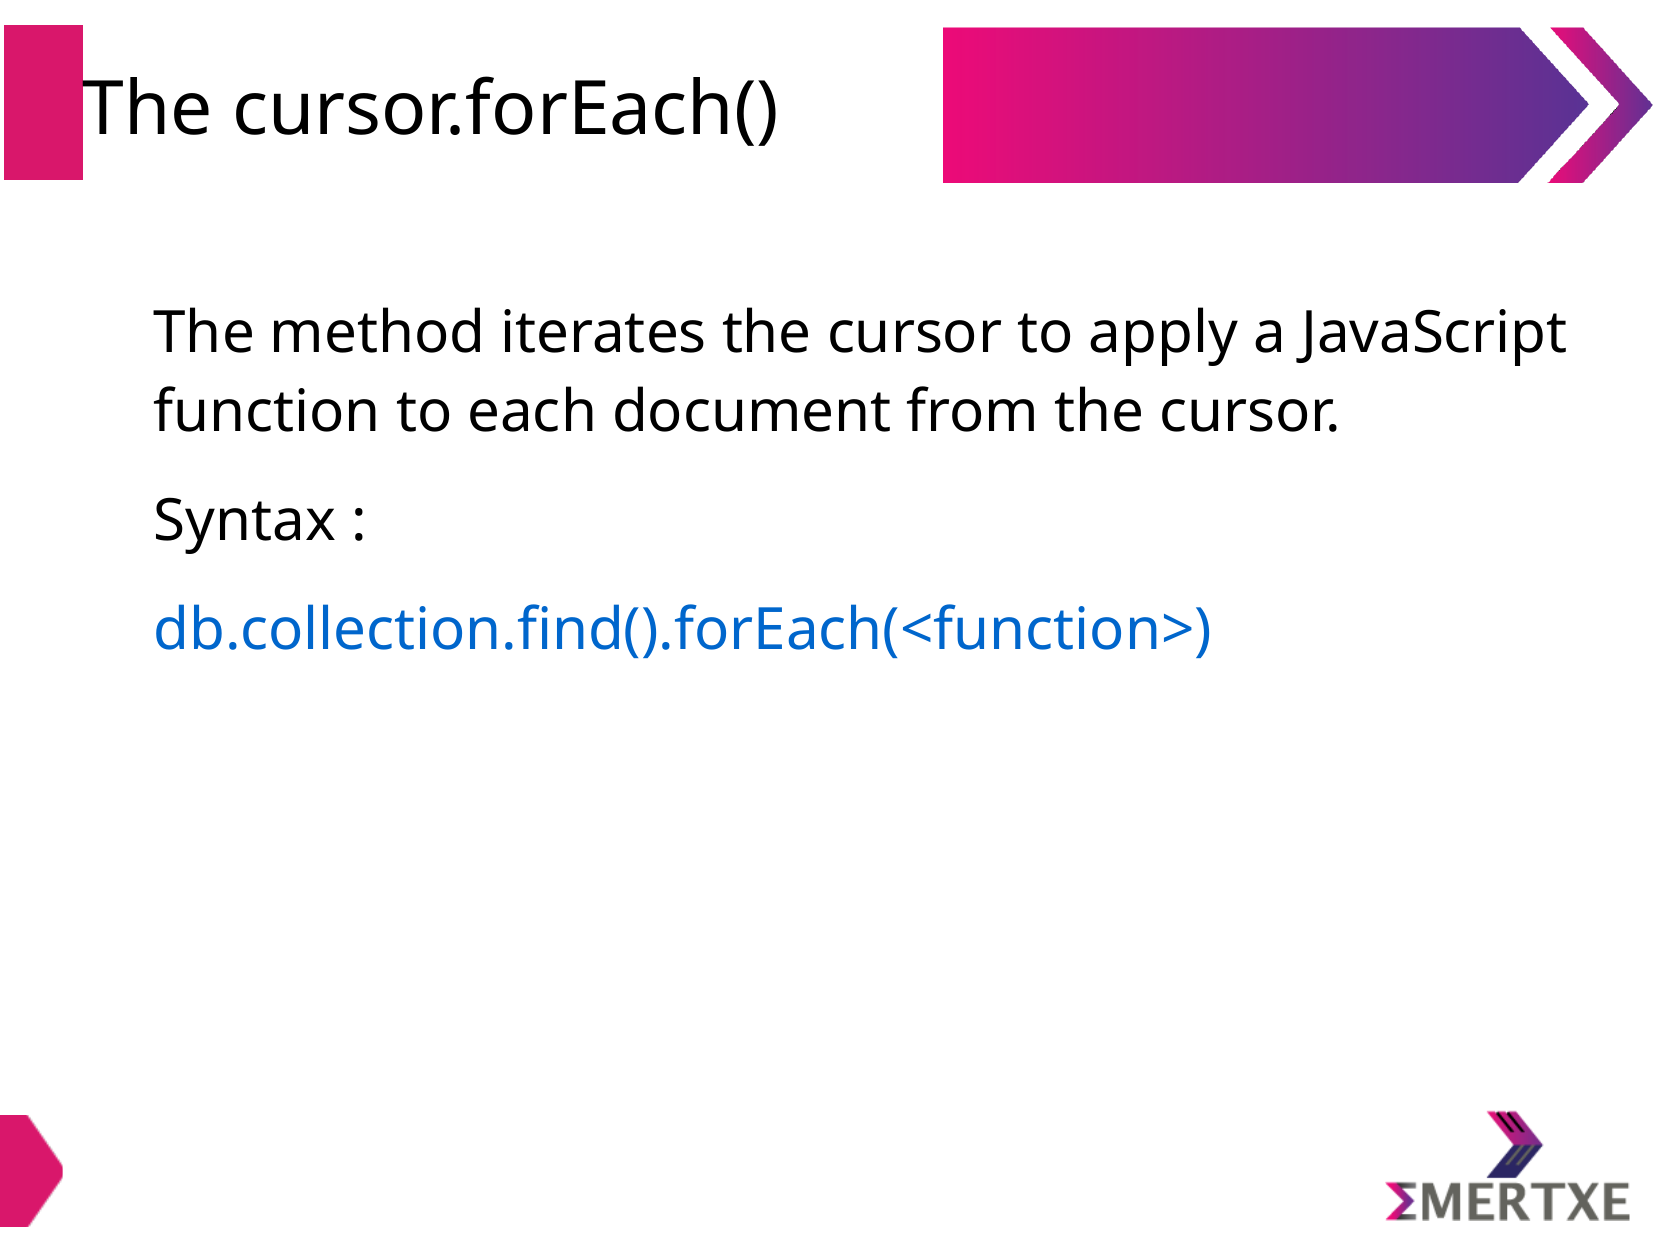

# The cursor.forEach()
The method iterates the cursor to apply a JavaScript function to each document from the cursor.
Syntax :
db.collection.find().forEach(<function>)